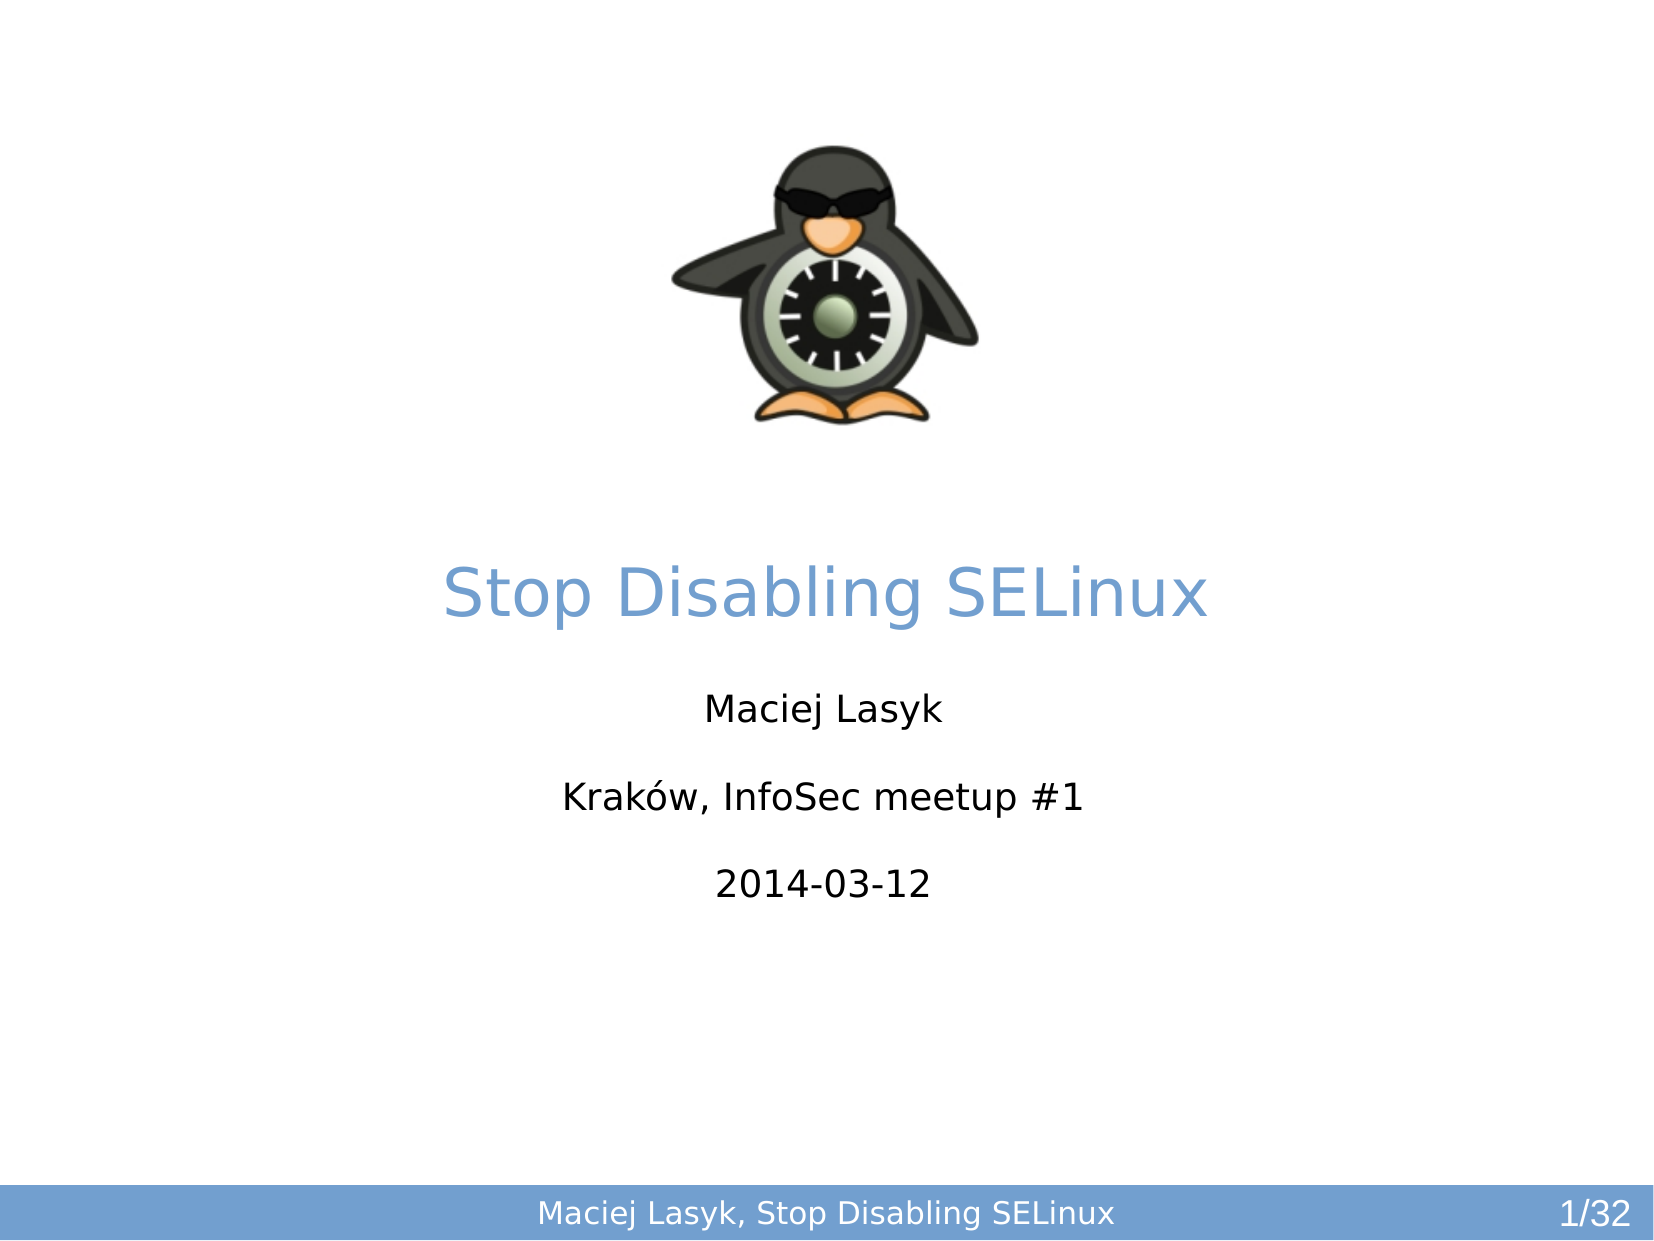

Stop Disabling SELinux
Maciej Lasyk
Kraków, InfoSec meetup #1
2014-03-12
 1/32
Maciej Lasyk, Stop Disabling SELinux